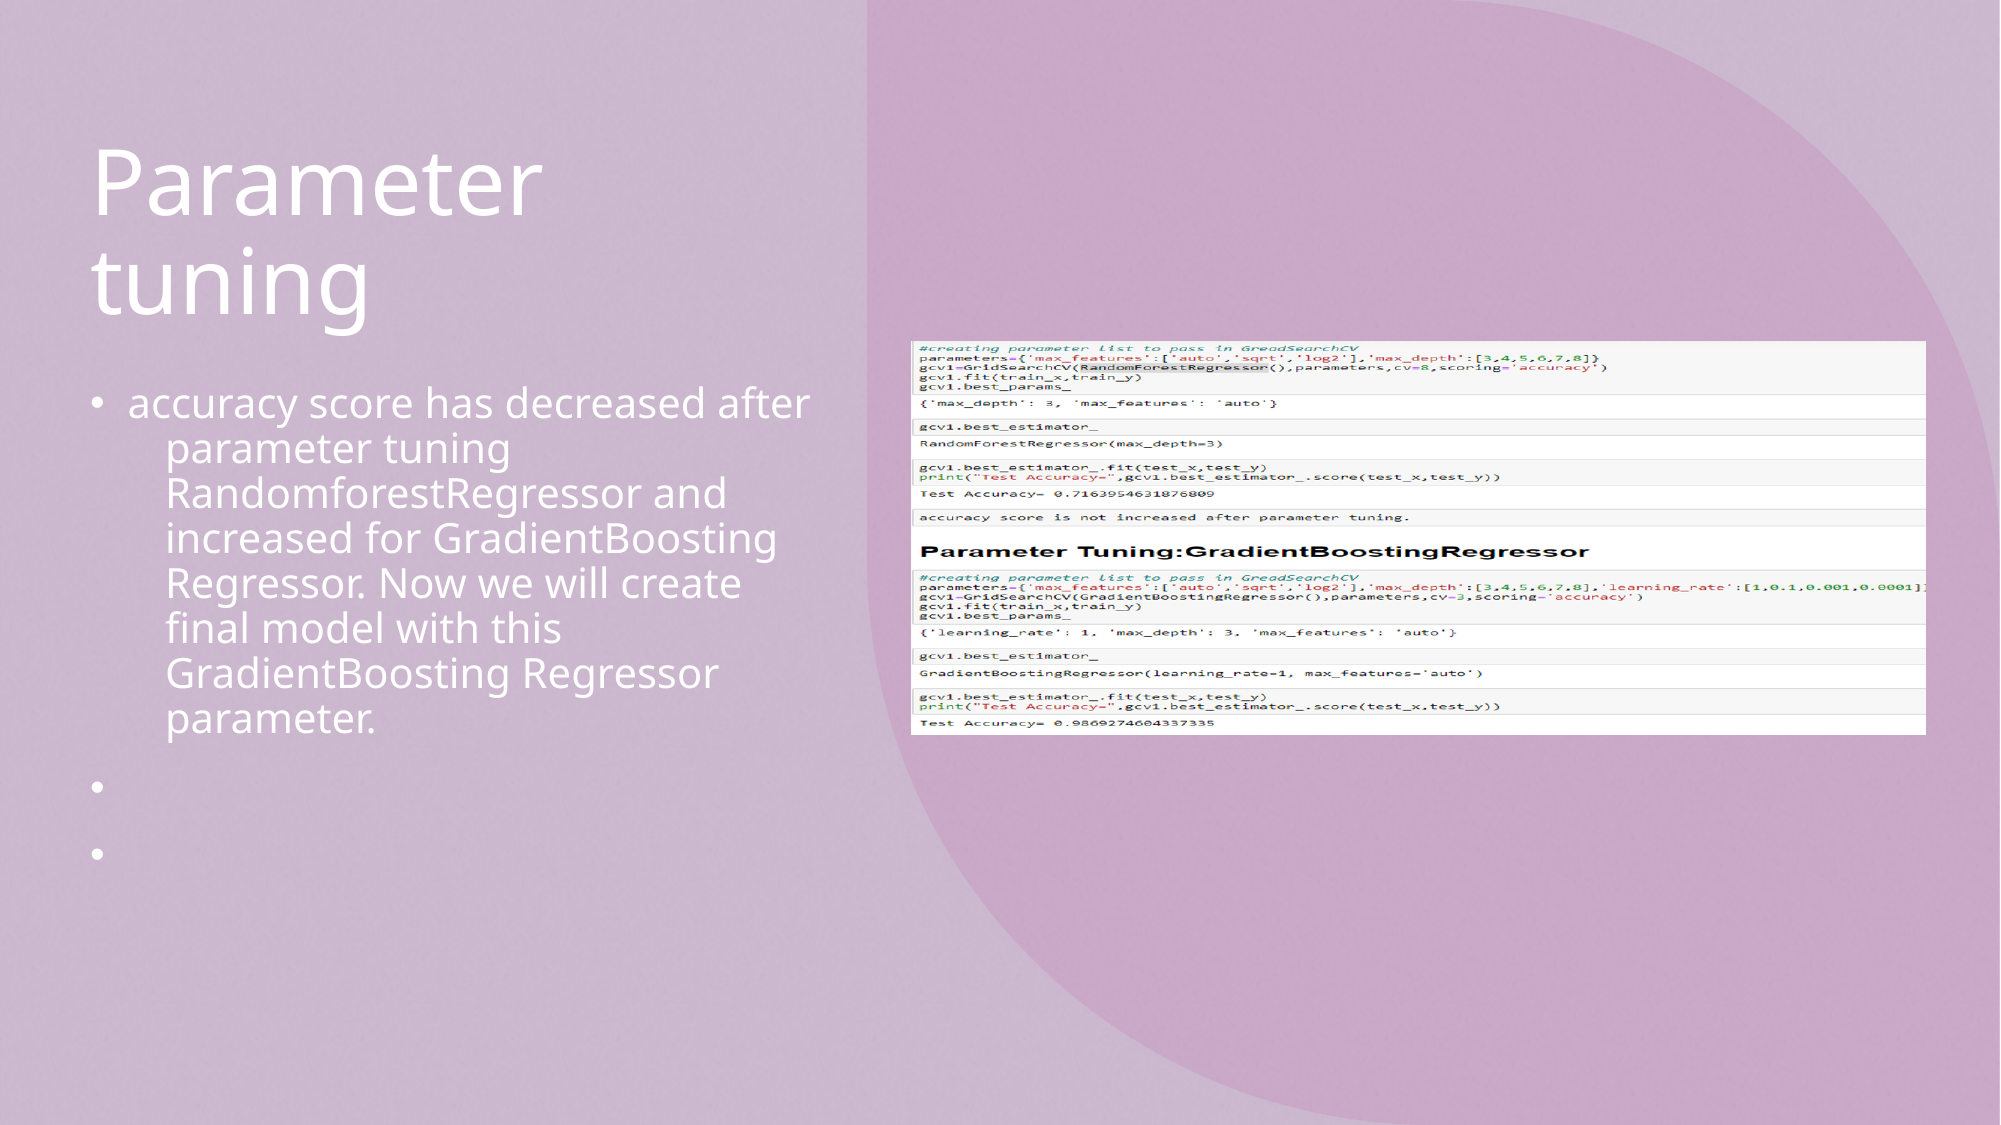

# Parameter tuning
accuracy score has decreased after parameter tuning RandomforestRegressor and increased for GradientBoosting Regressor. Now we will create final model with this GradientBoosting Regressor parameter.